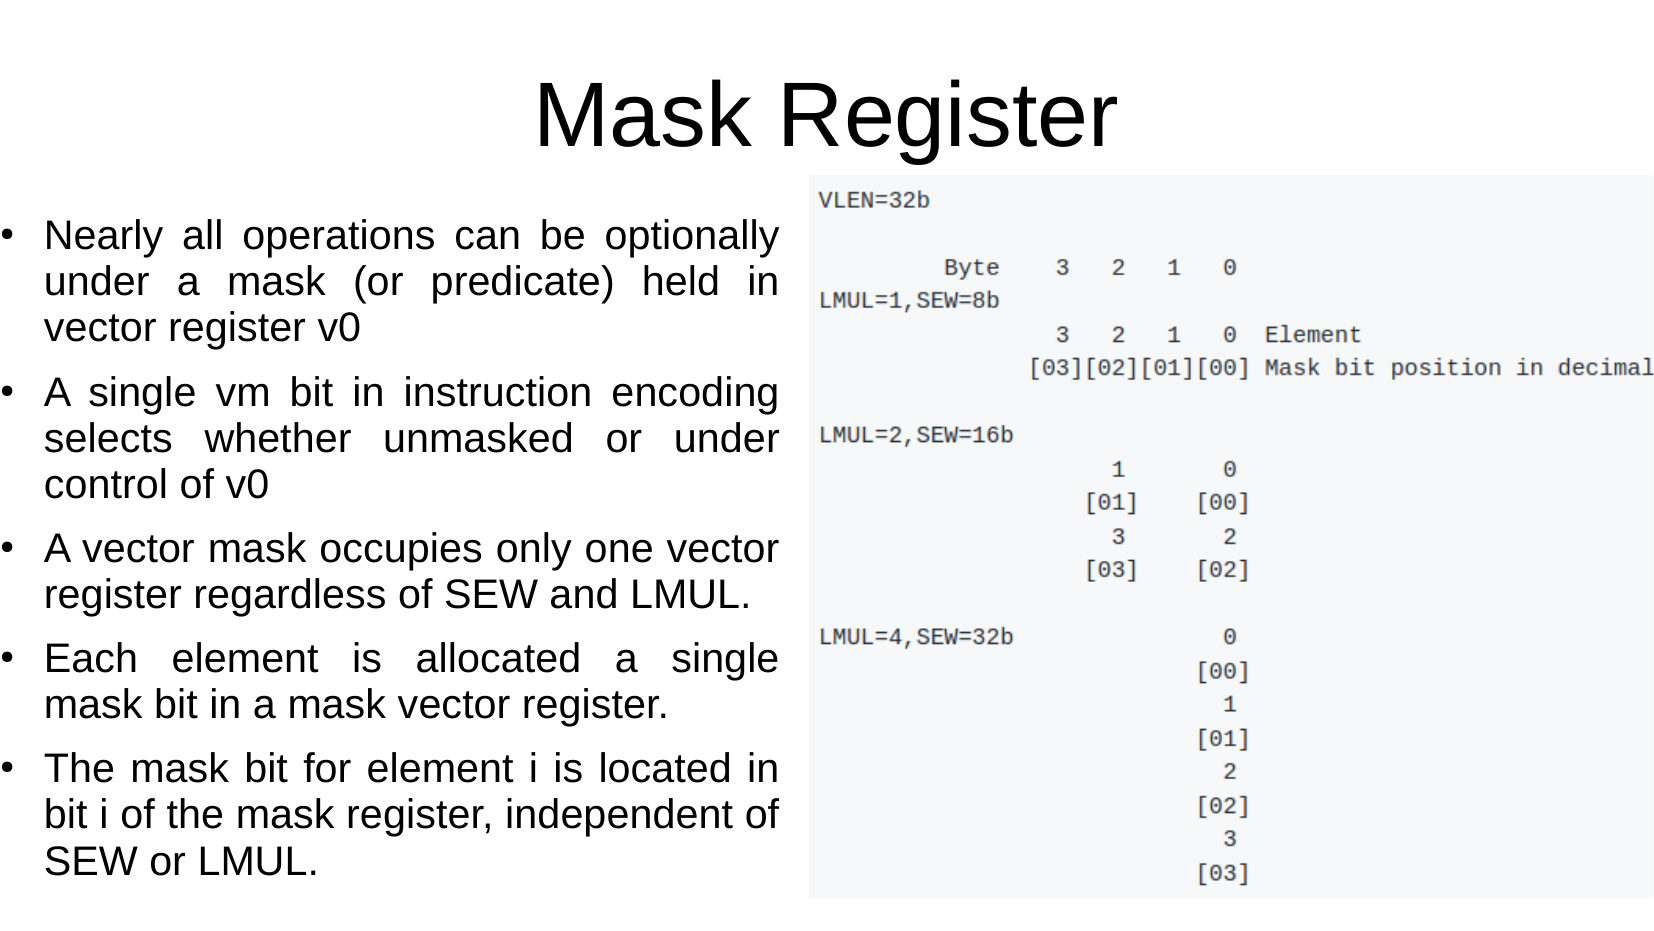

# Mask Register
Nearly all operations can be optionally under a mask (or predicate) held in vector register v0
A single vm bit in instruction encoding selects whether unmasked or under control of v0
A vector mask occupies only one vector register regardless of SEW and LMUL.
Each element is allocated a single mask bit in a mask vector register.
The mask bit for element i is located in bit i of the mask register, independent of SEW or LMUL.